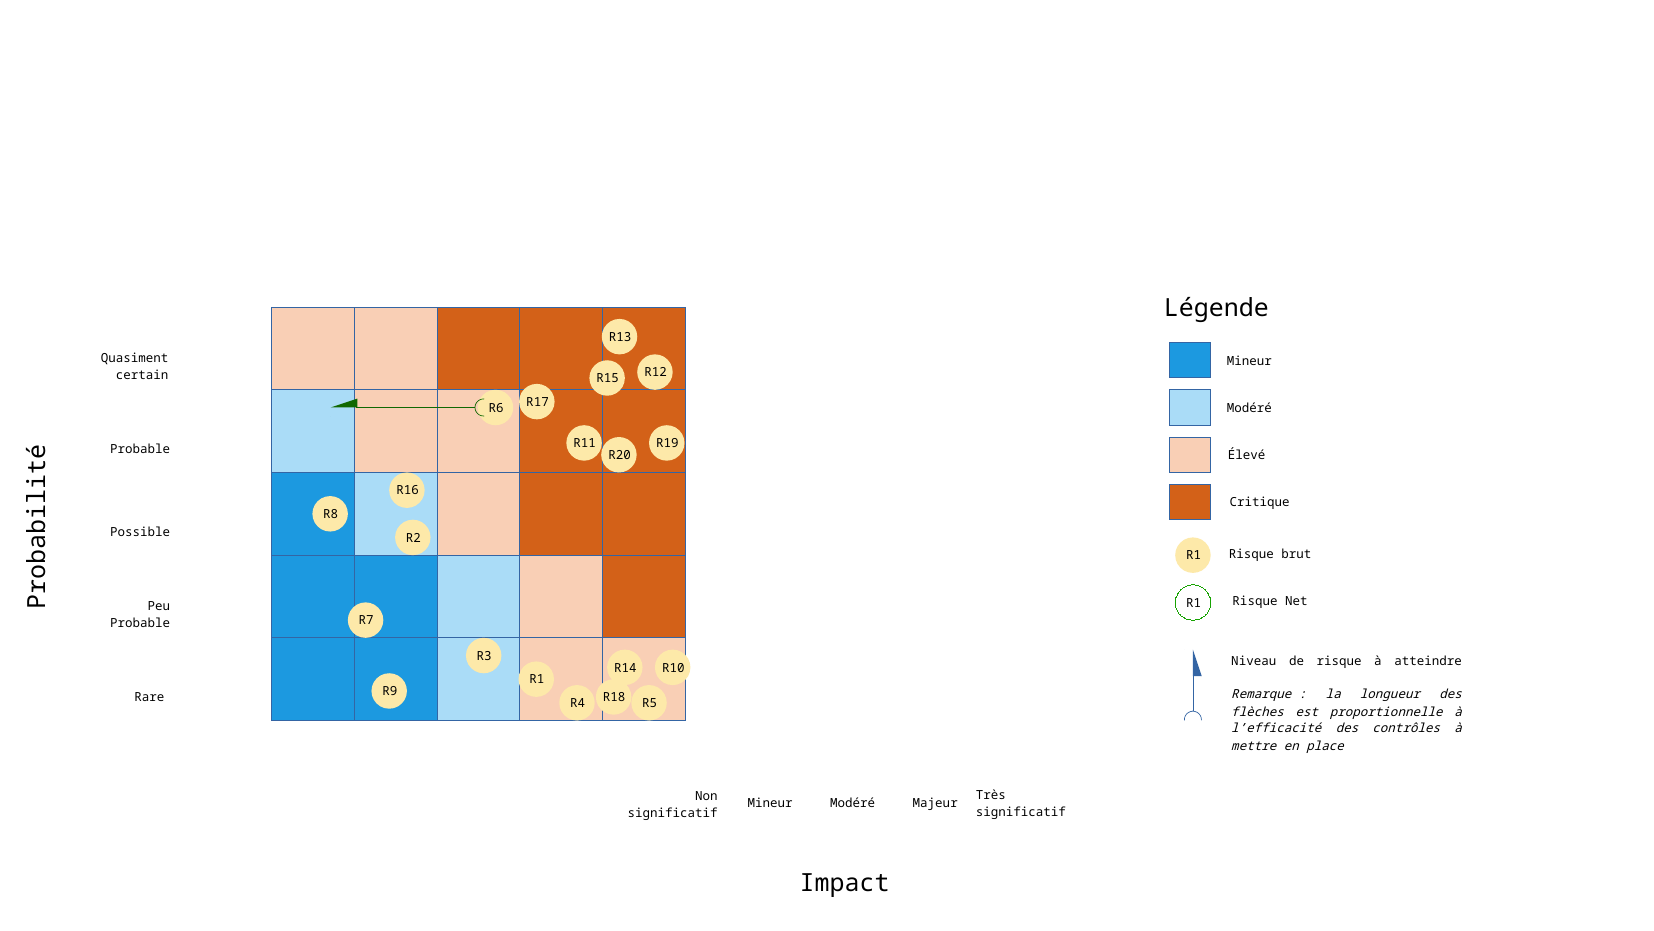

Légende
Mineur
Modéré
Élevé
Critique
Risque brut
R1
Risque Net
R1
Niveau de risque à atteindre
Remarque : la longueur des flèches est proportionnelle à l’efficacité des contrôles à mettre en place
R13
Quasiment
certain
Probable
Probabilité
Possible
Peu
Probable
Rare
R12
R15
R17
R6
R11
R19
R20
R16
R8
R2
R7
R3
R14
R10
R1
R9
R18
R4
R5
Mineur
Modéré
Majeur
Très
significatif
Non
significatif
Impact